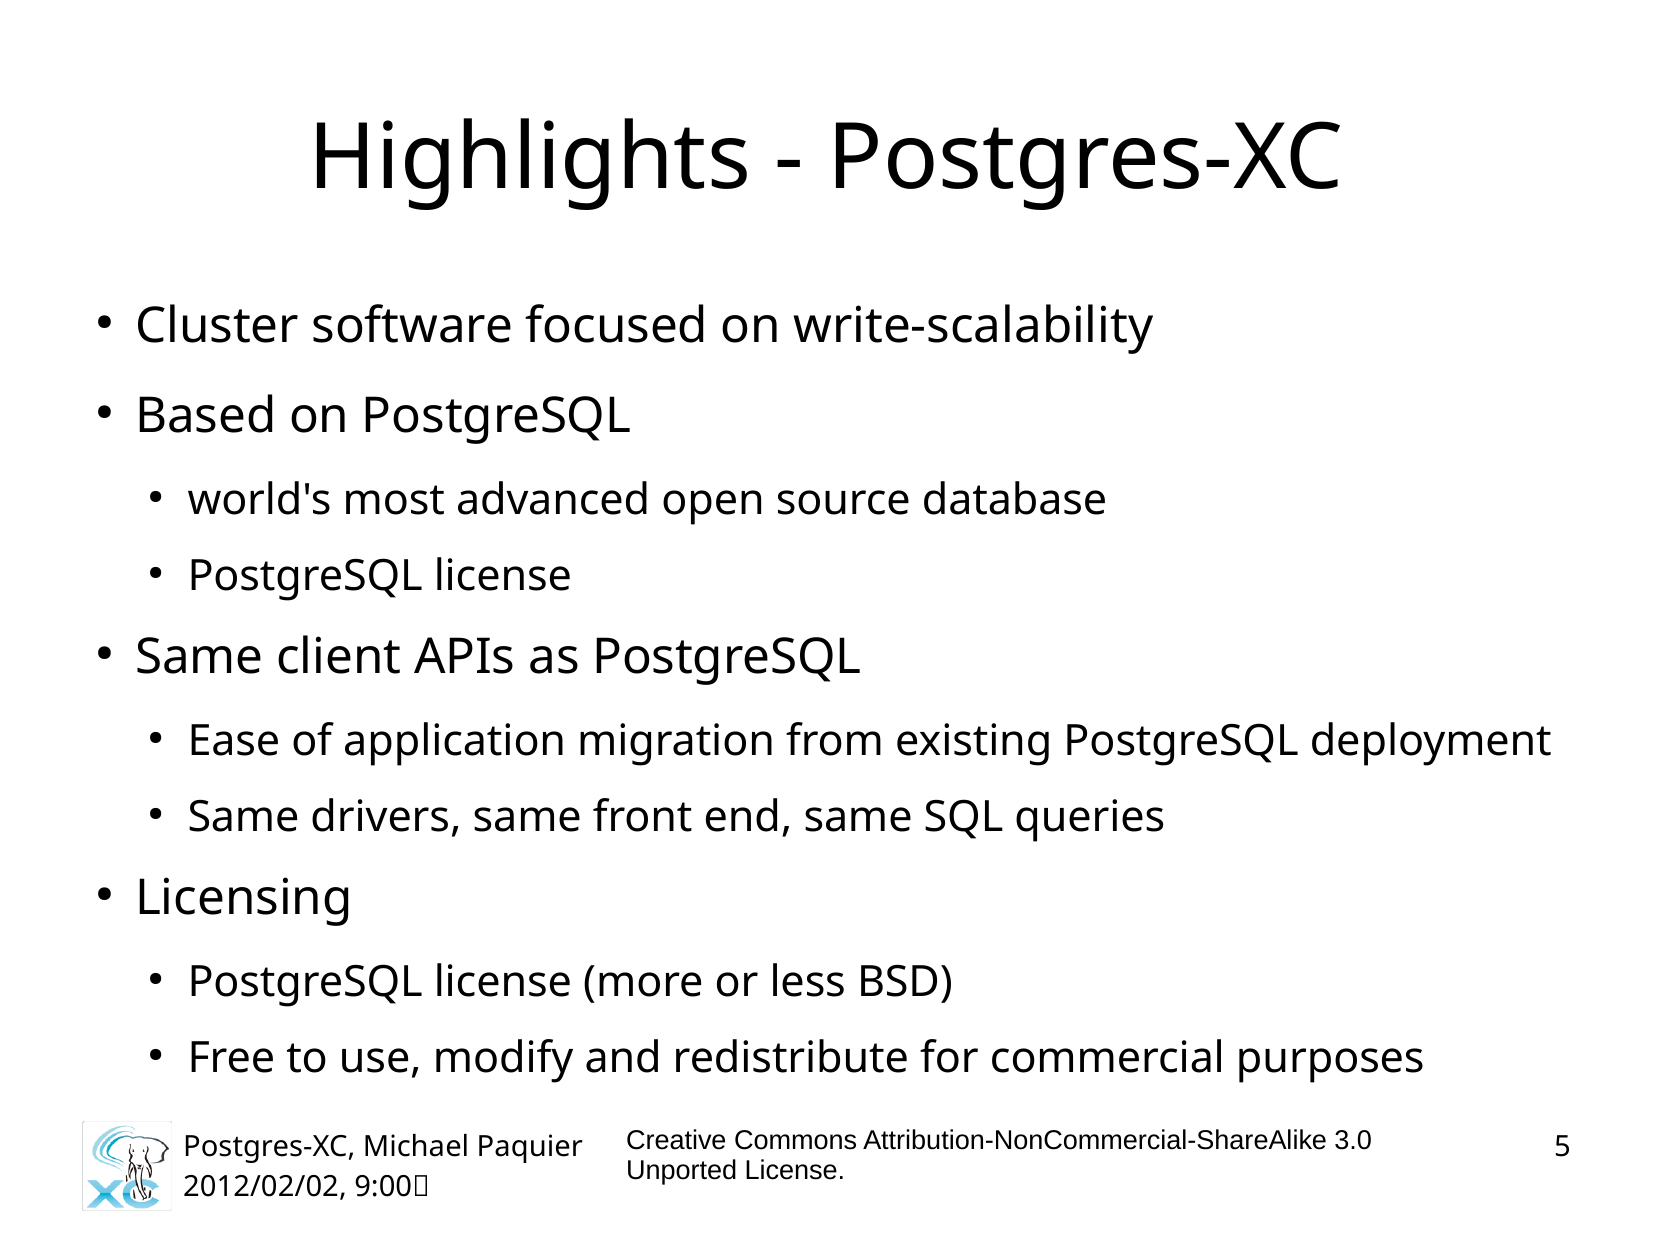

# Highlights - Postgres-XC
Cluster software focused on write-scalability
Based on PostgreSQL
world's most advanced open source database
PostgreSQL license
Same client APIs as PostgreSQL
Ease of application migration from existing PostgreSQL deployment
Same drivers, same front end, same SQL queries
Licensing
PostgreSQL license (more or less BSD)
Free to use, modify and redistribute for commercial purposes
5